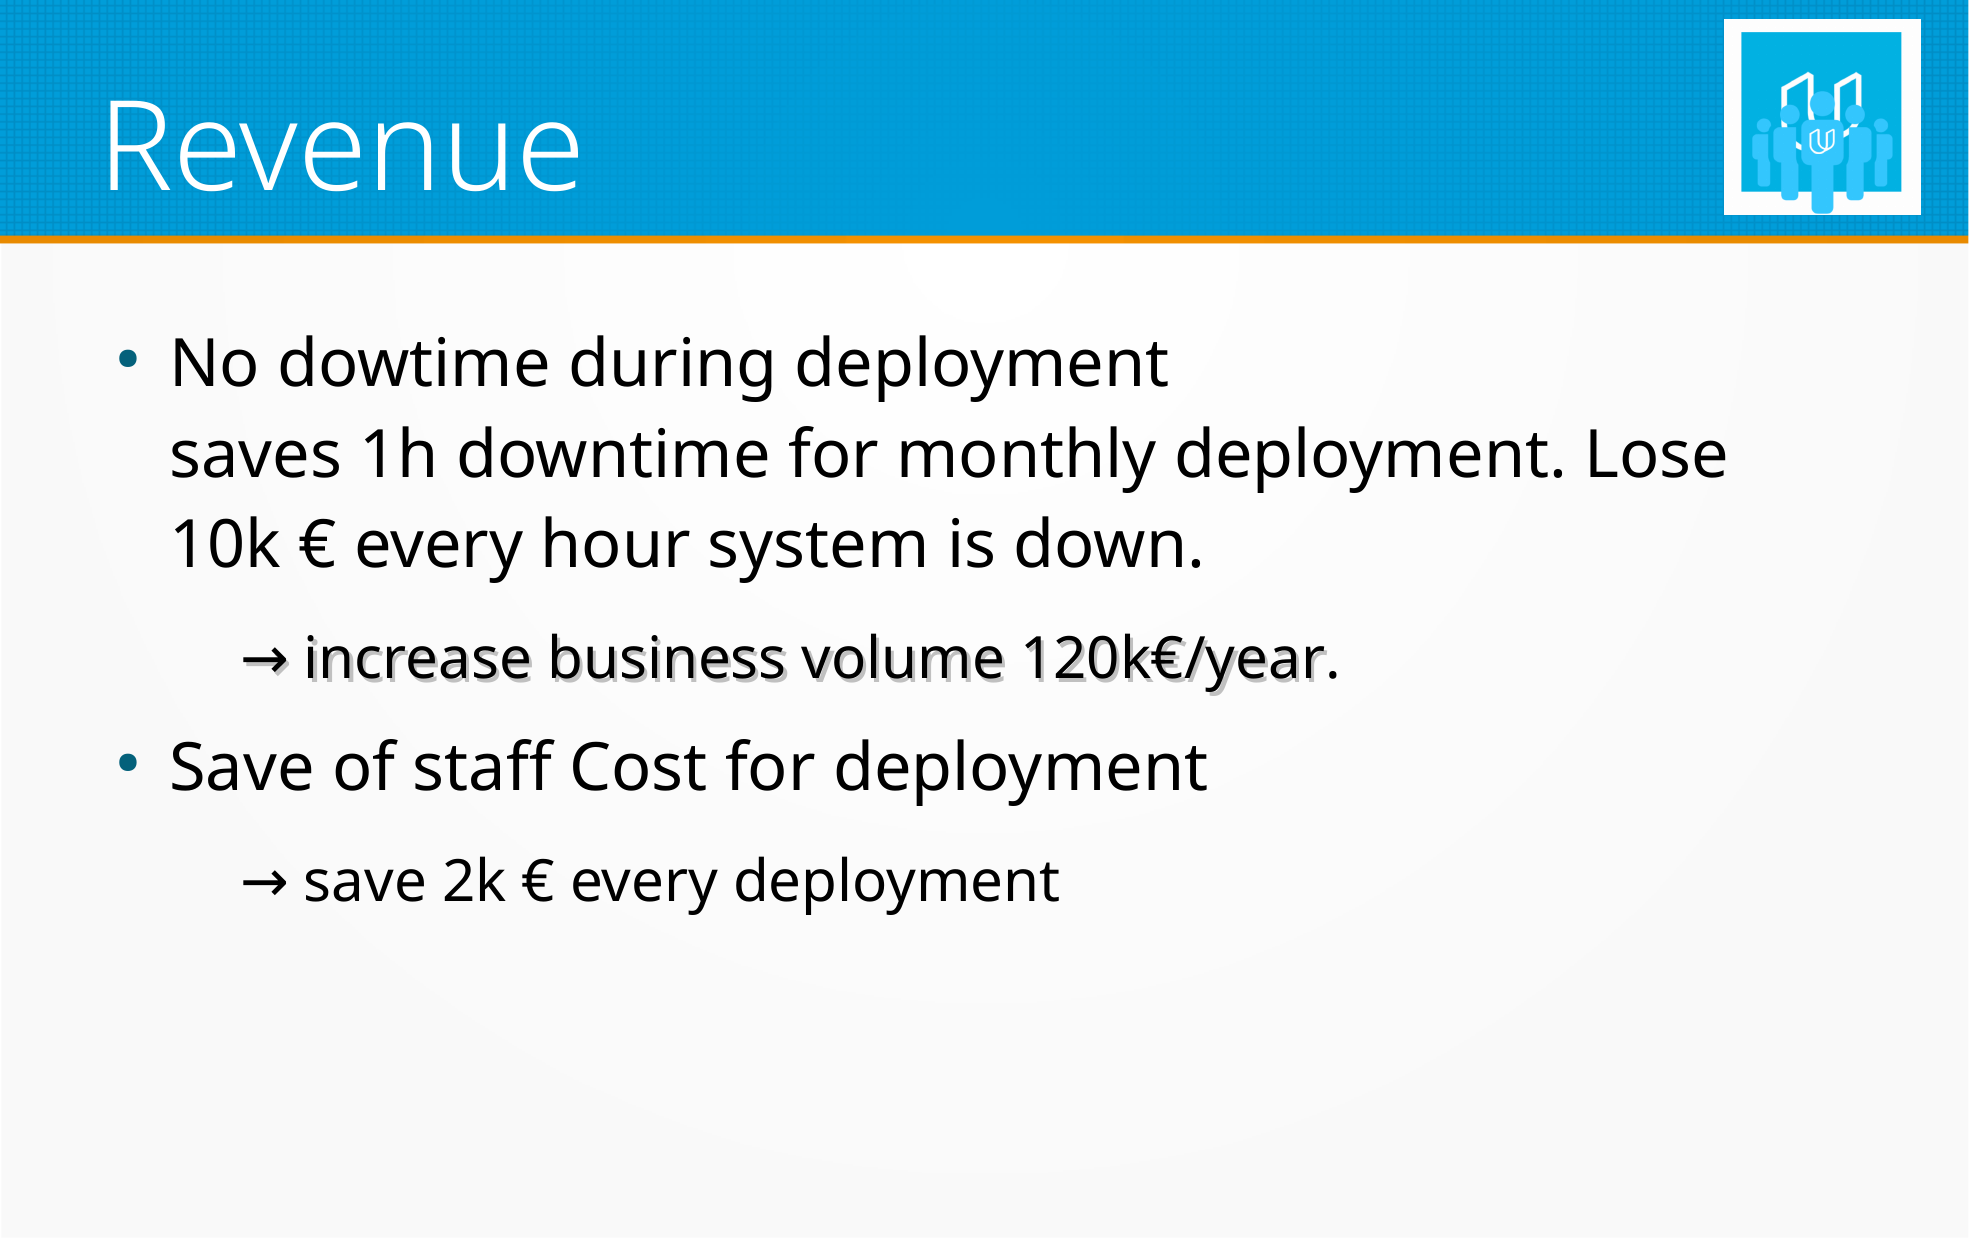

# Revenue
No dowtime during deployment
saves 1h downtime for monthly deployment. Lose 10k € every hour system is down.
→ increase business volume 120k€/year.
Save of staff Cost for deployment
→ save 2k € every deployment